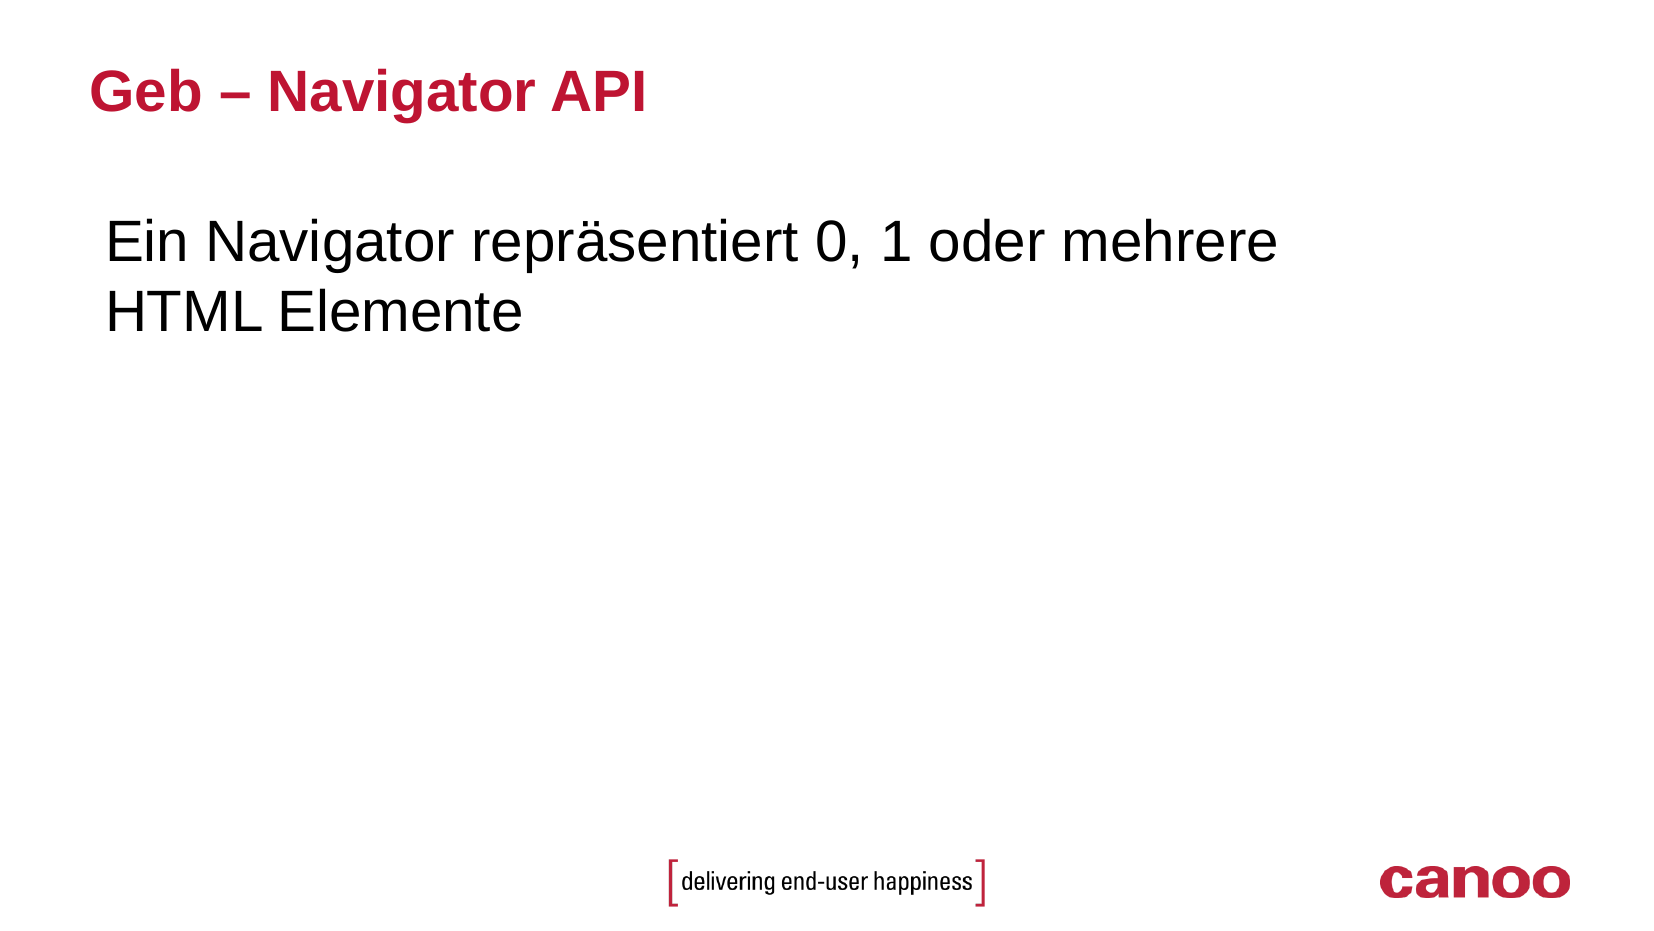

# Geb – Navigator API
Ein Navigator repräsentiert 0, 1 oder mehrere HTML Elemente